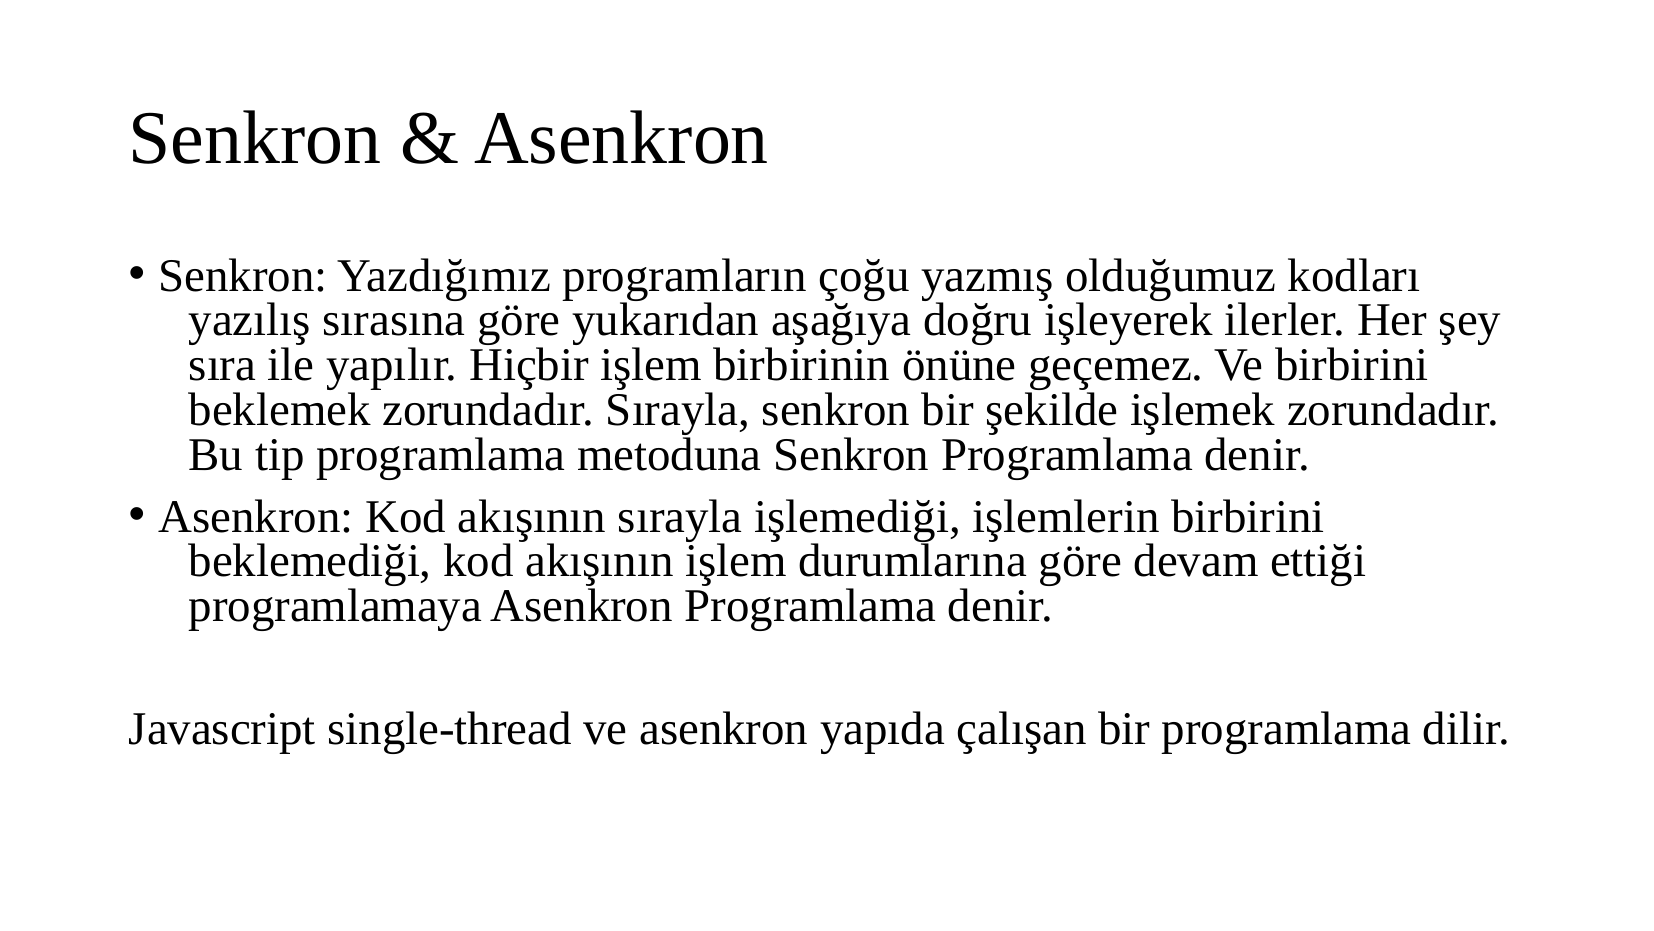

# Senkron & Asenkron
Senkron: Yazdığımız programların çoğu yazmış olduğumuz kodları yazılış sırasına göre yukarıdan aşağıya doğru işleyerek ilerler. Her şey sıra ile yapılır. Hiçbir işlem birbirinin önüne geçemez. Ve birbirini beklemek zorundadır. Sırayla, senkron bir şekilde işlemek zorundadır. Bu tip programlama metoduna Senkron Programlama denir.
Asenkron: Kod akışının sırayla işlemediği, işlemlerin birbirini beklemediği, kod akışının işlem durumlarına göre devam ettiği programlamaya Asenkron Programlama denir.
Javascript single-thread ve asenkron yapıda çalışan bir programlama dilir.